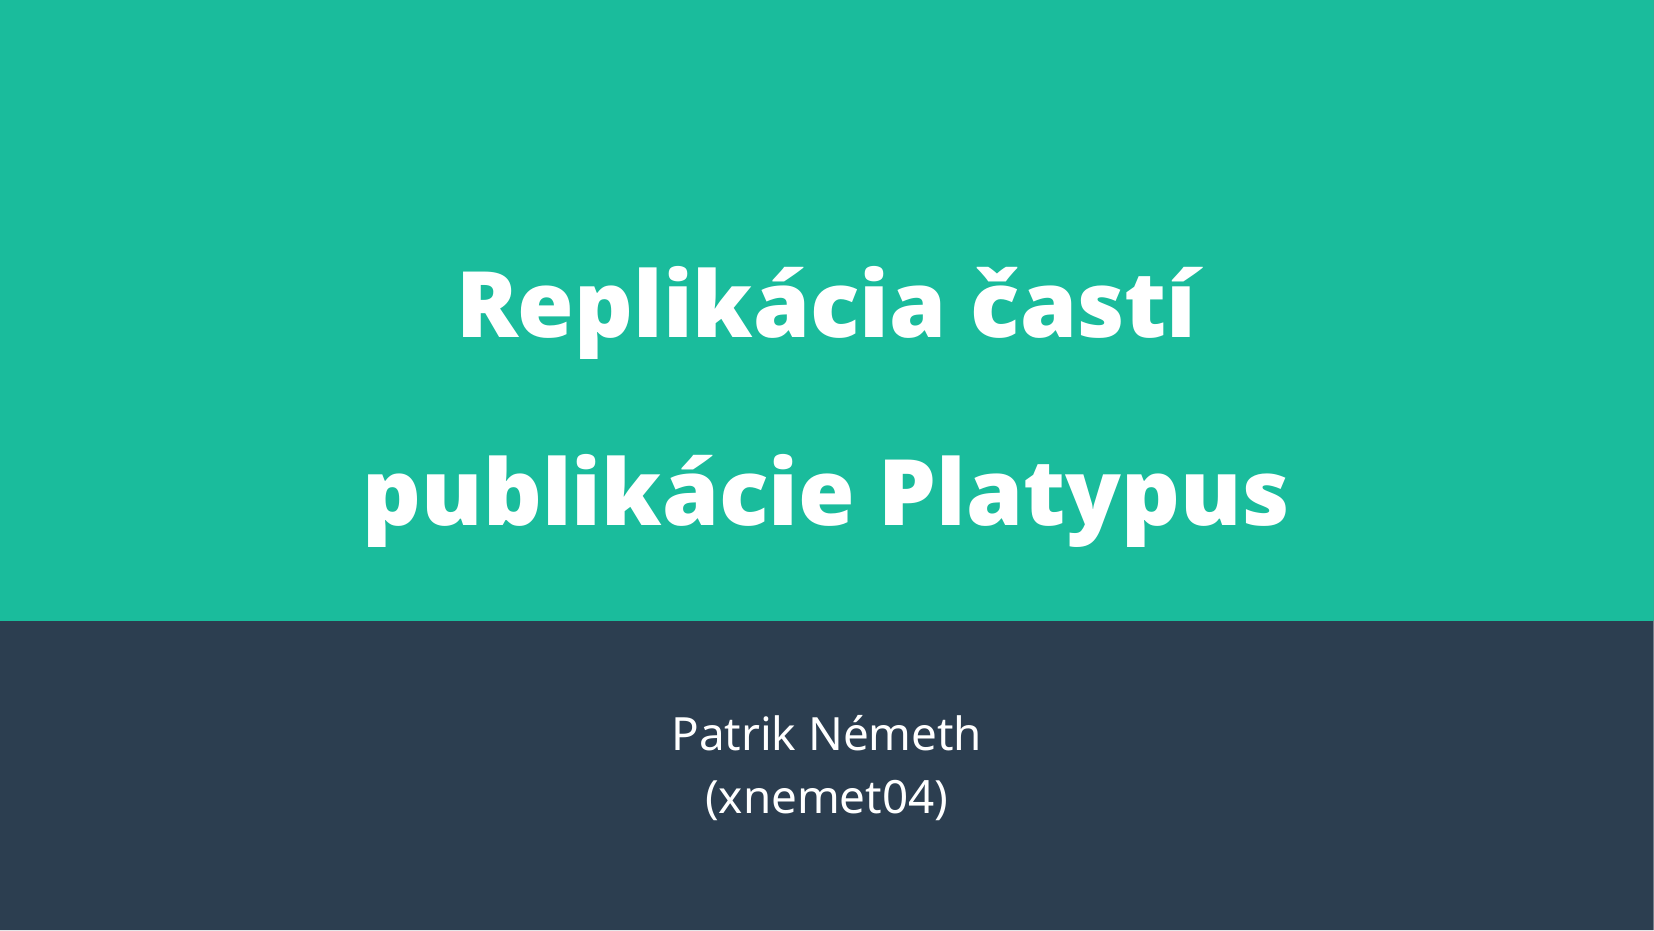

# Replikácia častí publikácie Platypus
Patrik Németh
(xnemet04)